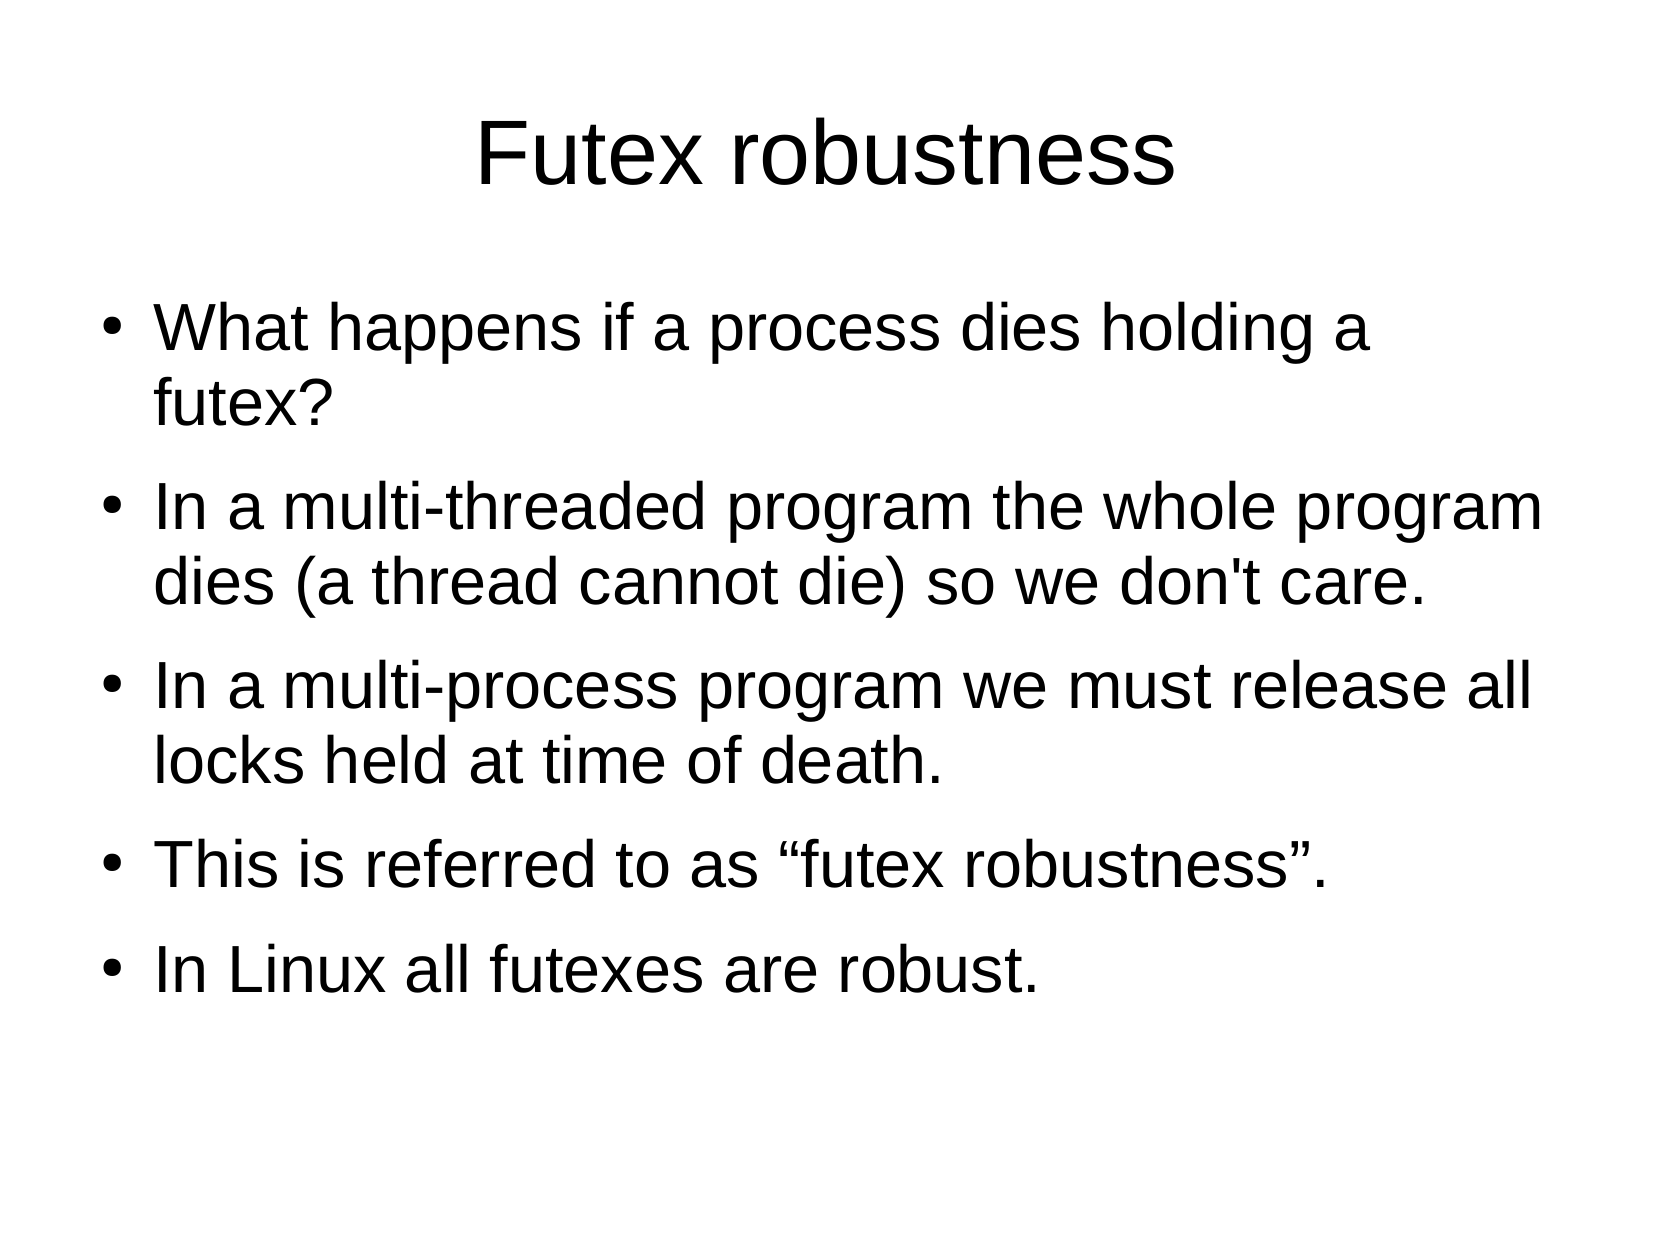

# Futex robustness
What happens if a process dies holding a futex?
In a multi-threaded program the whole program dies (a thread cannot die) so we don't care.
In a multi-process program we must release all locks held at time of death.
This is referred to as “futex robustness”.
In Linux all futexes are robust.